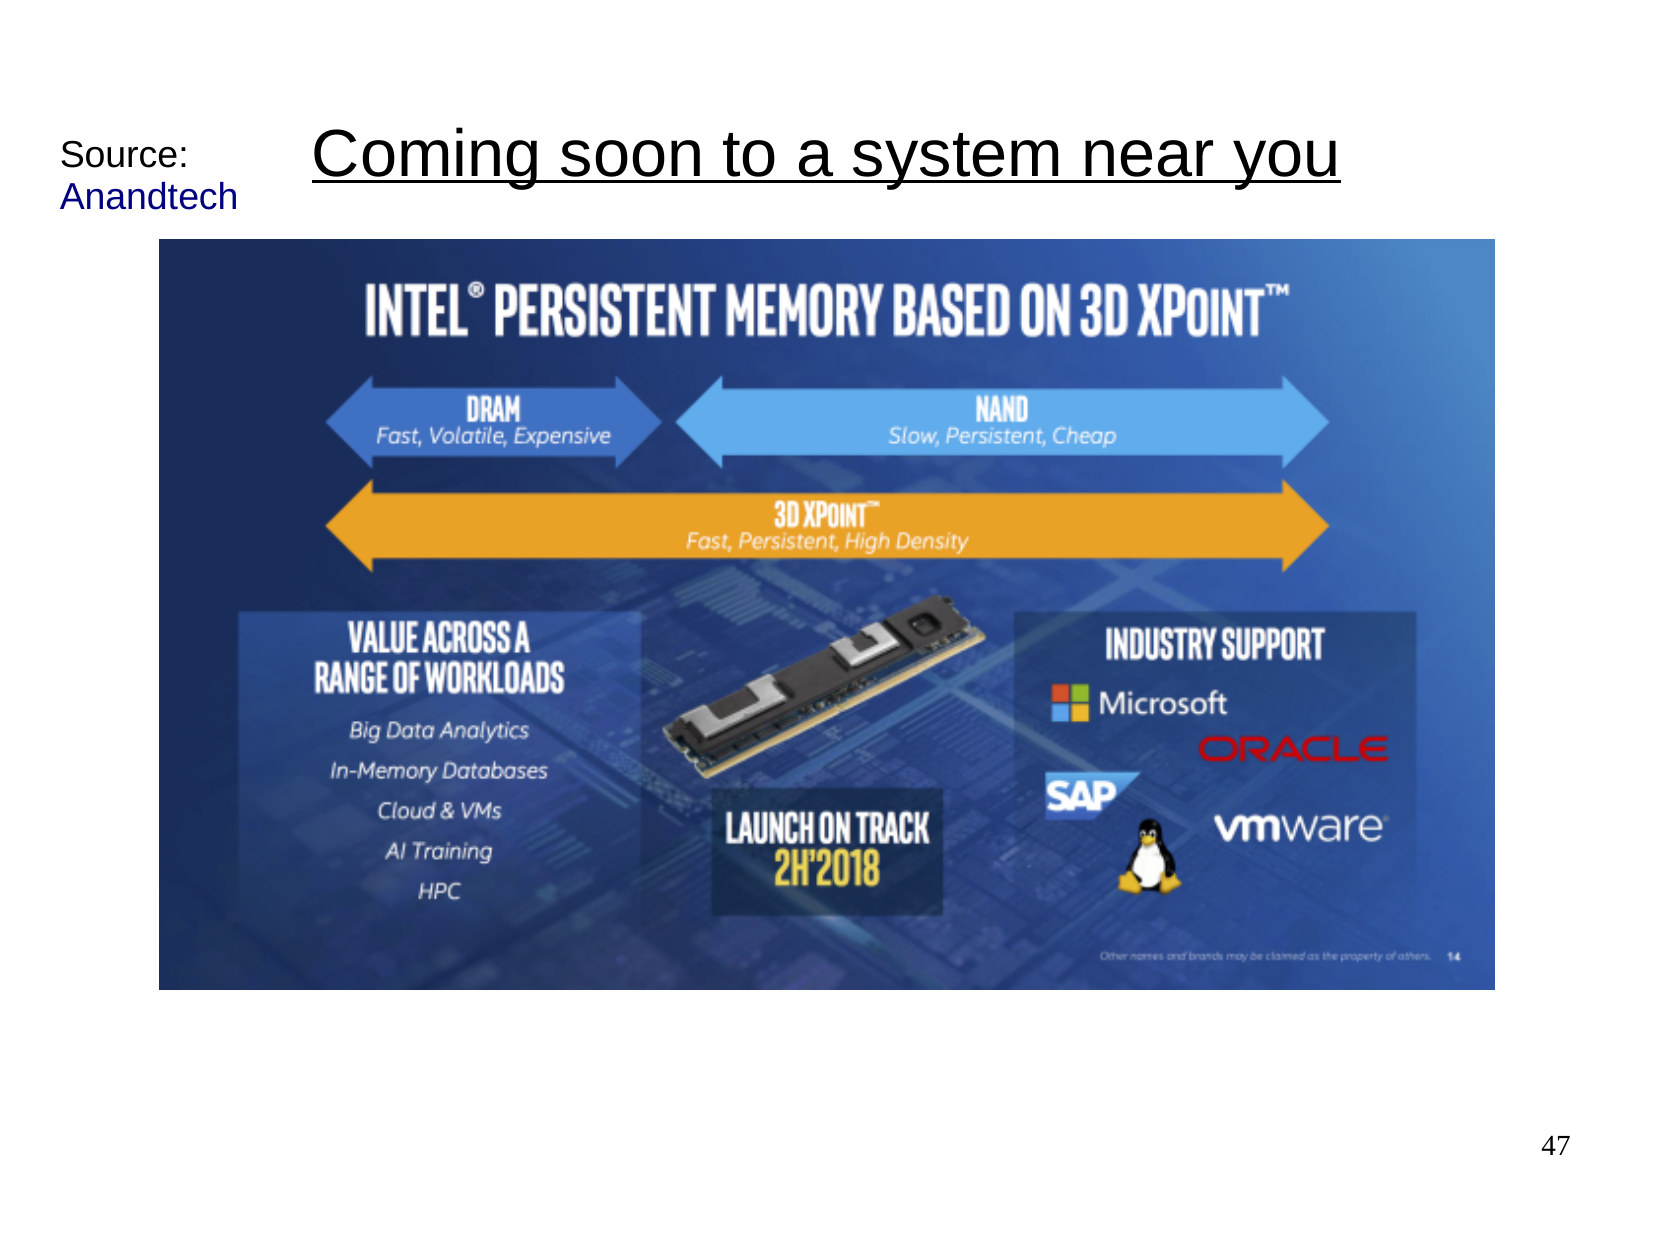

# Coming soon to a system near you
Source:
Anandtech
47